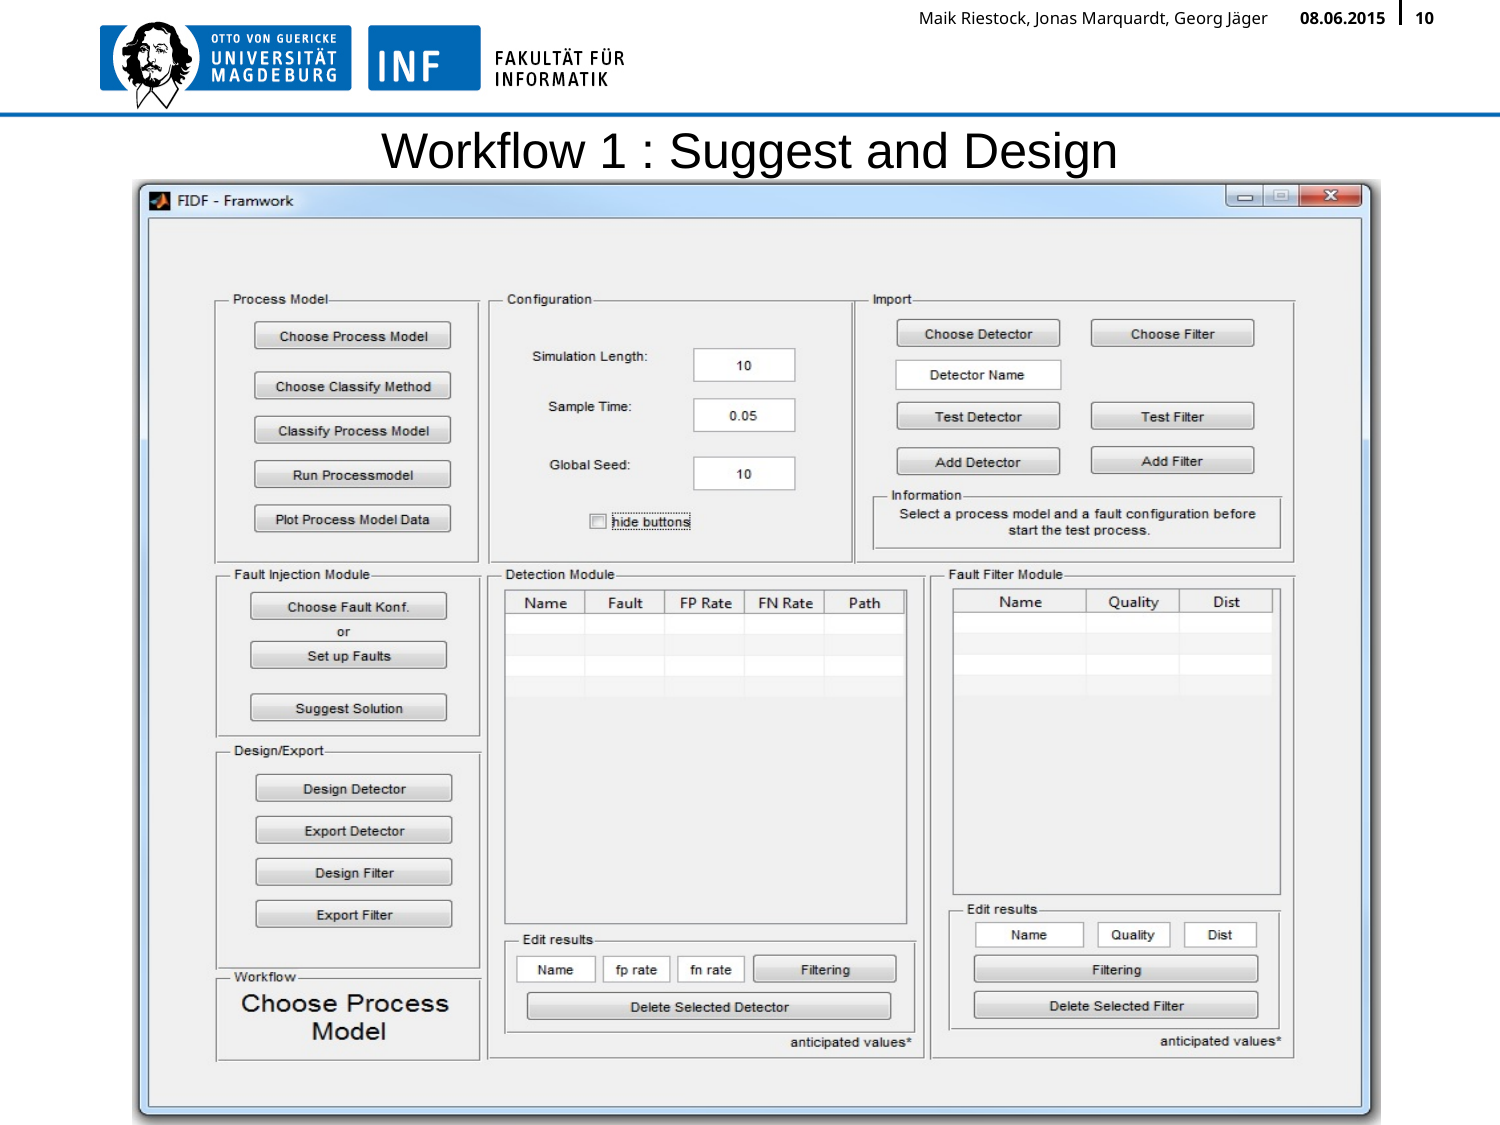

# Workflow 1 : Suggest and Design